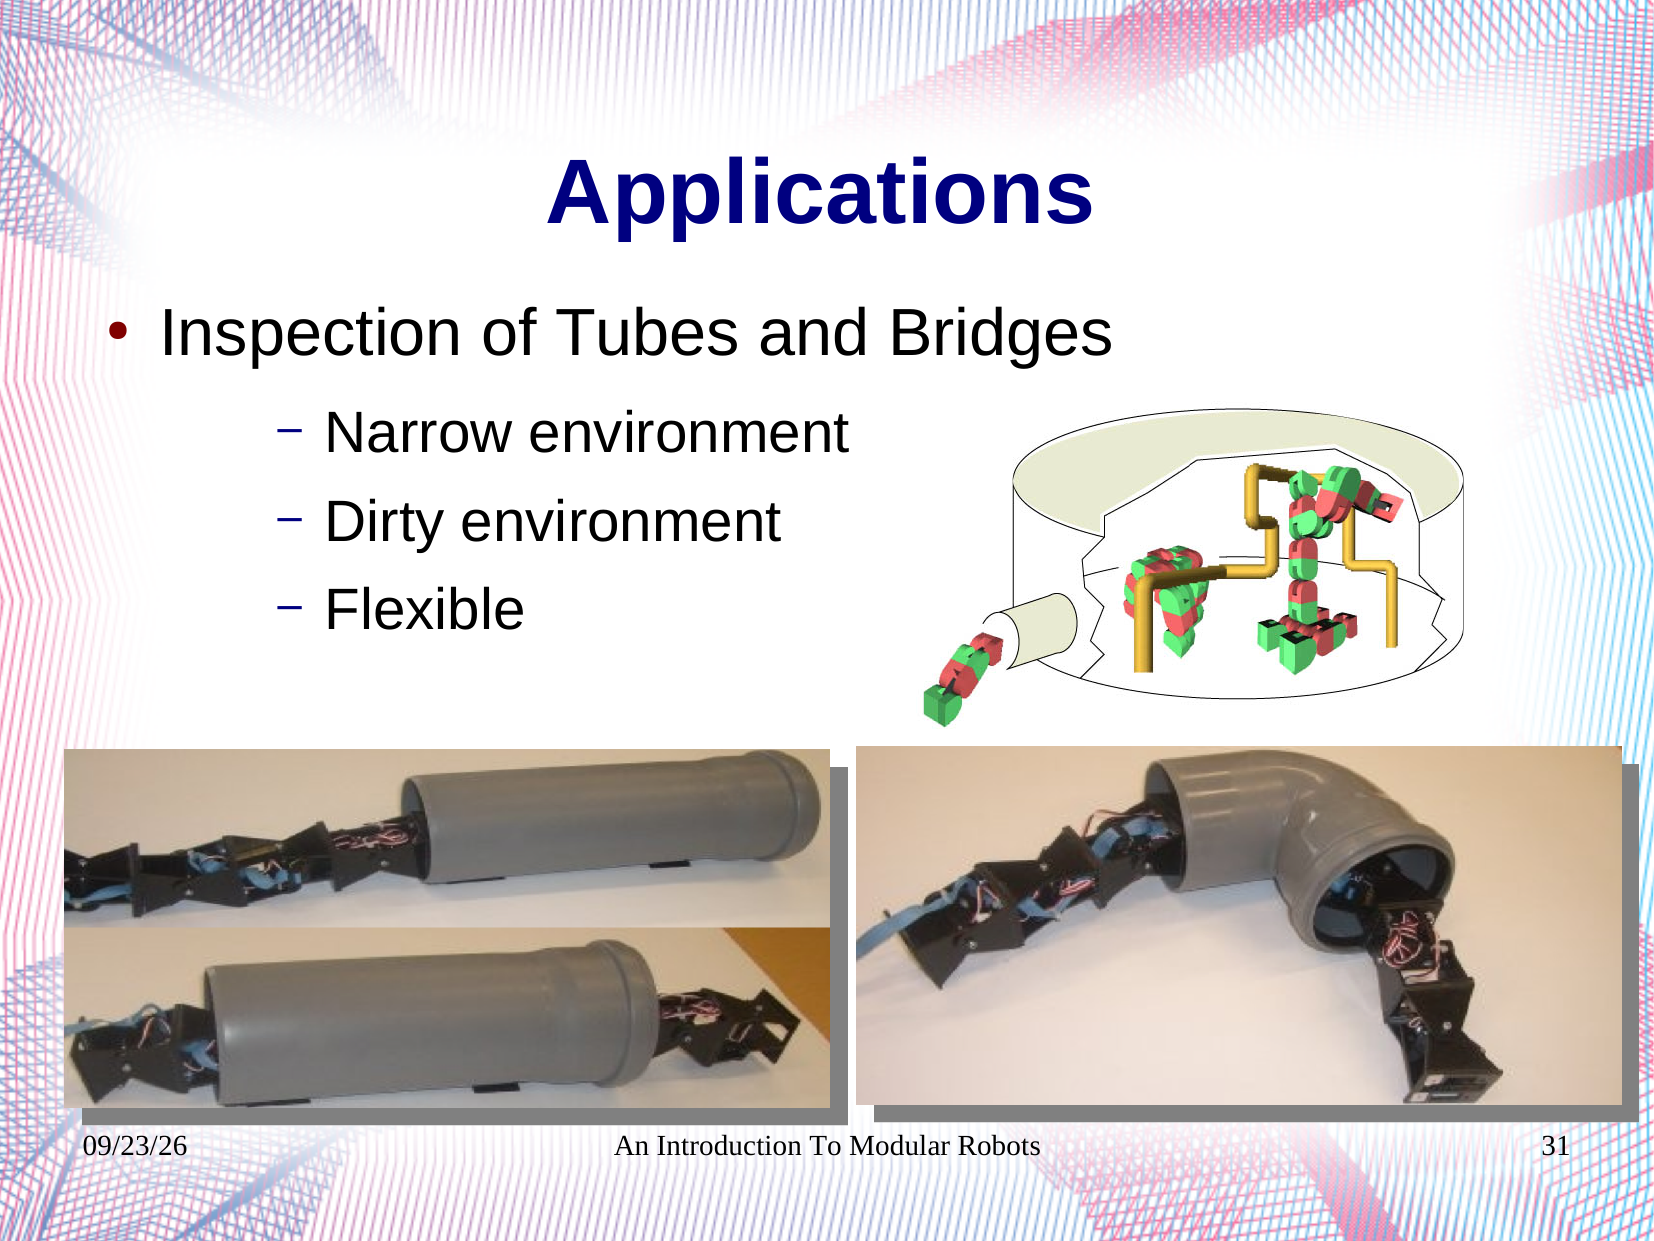

# Applications
Inspection of Tubes and Bridges
Narrow environment
Dirty environment
Flexible
An Introduction To Modular Robots
31